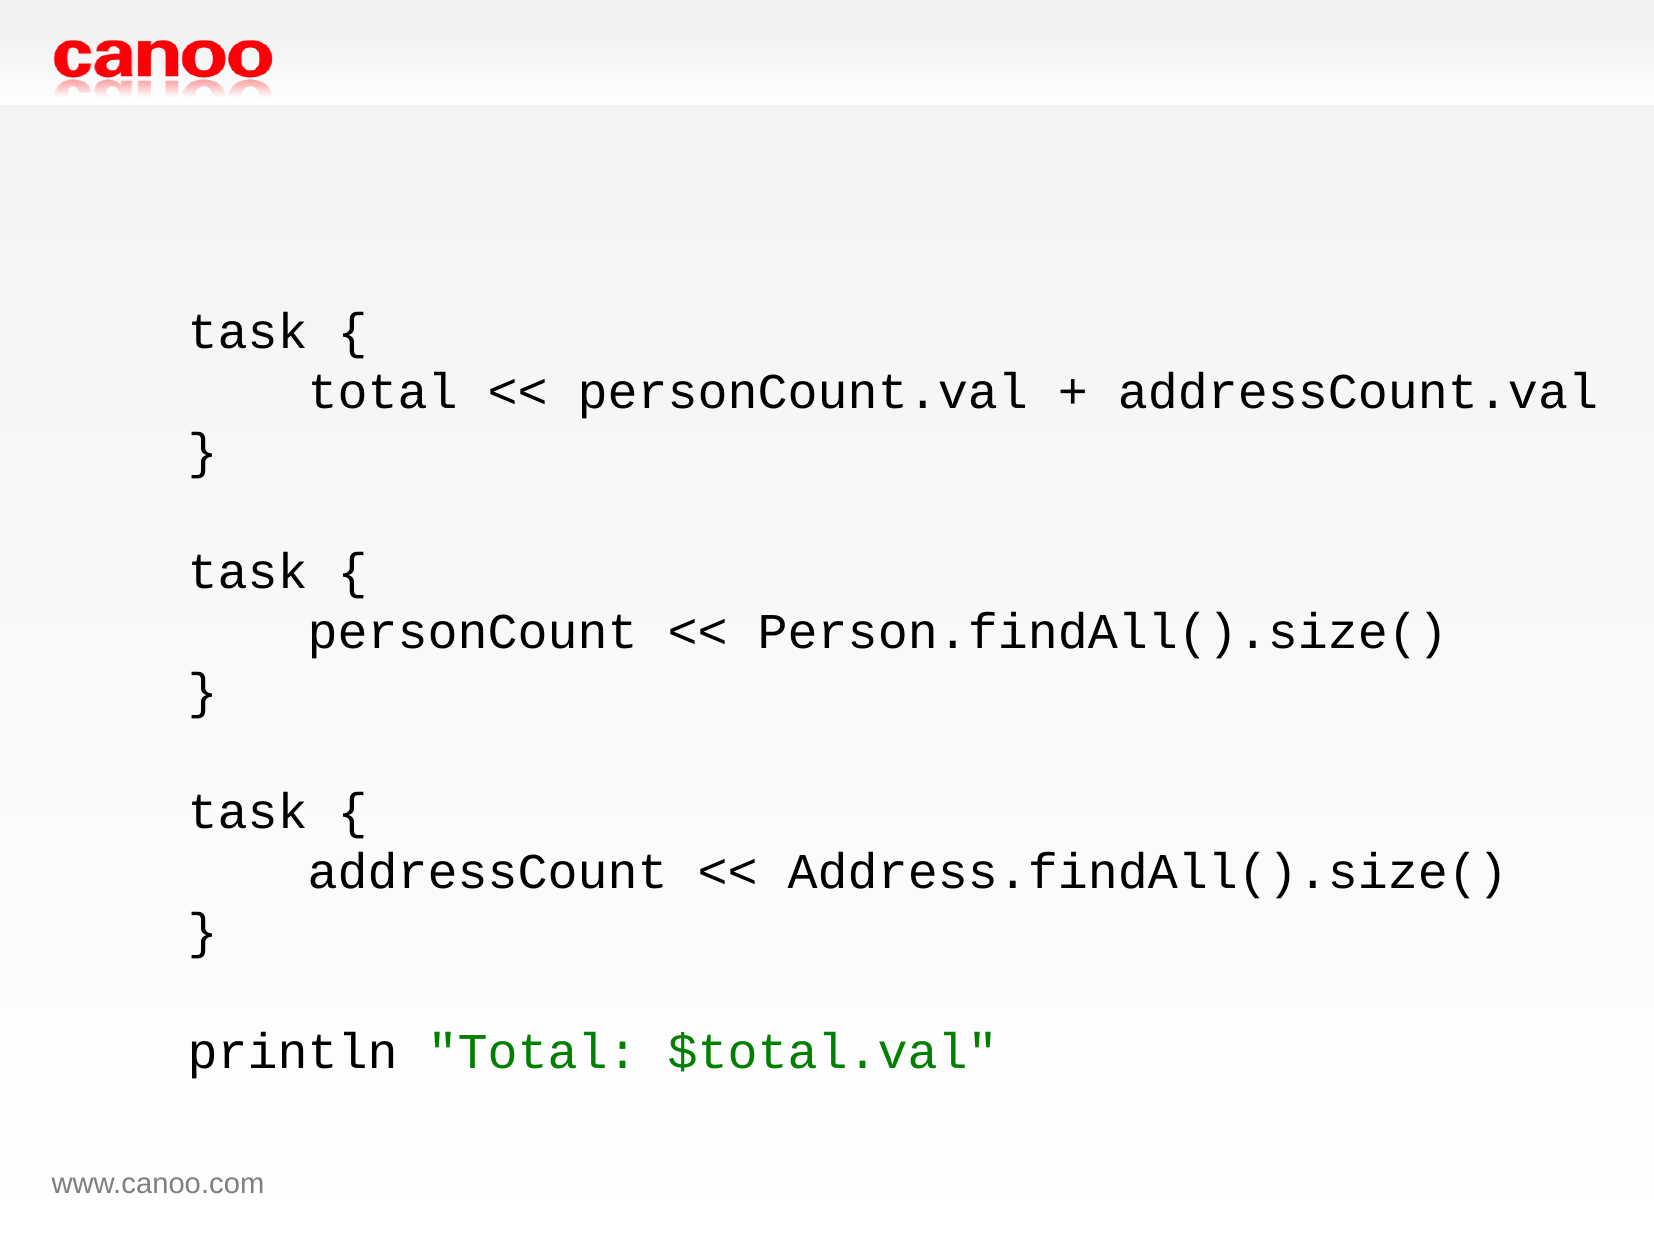

task {
 total << personCount.val + addressCount.val
}
task {
 personCount << Person.findAll().size()
}
task {
 addressCount << Address.findAll().size()
}
println "Total: $total.val"